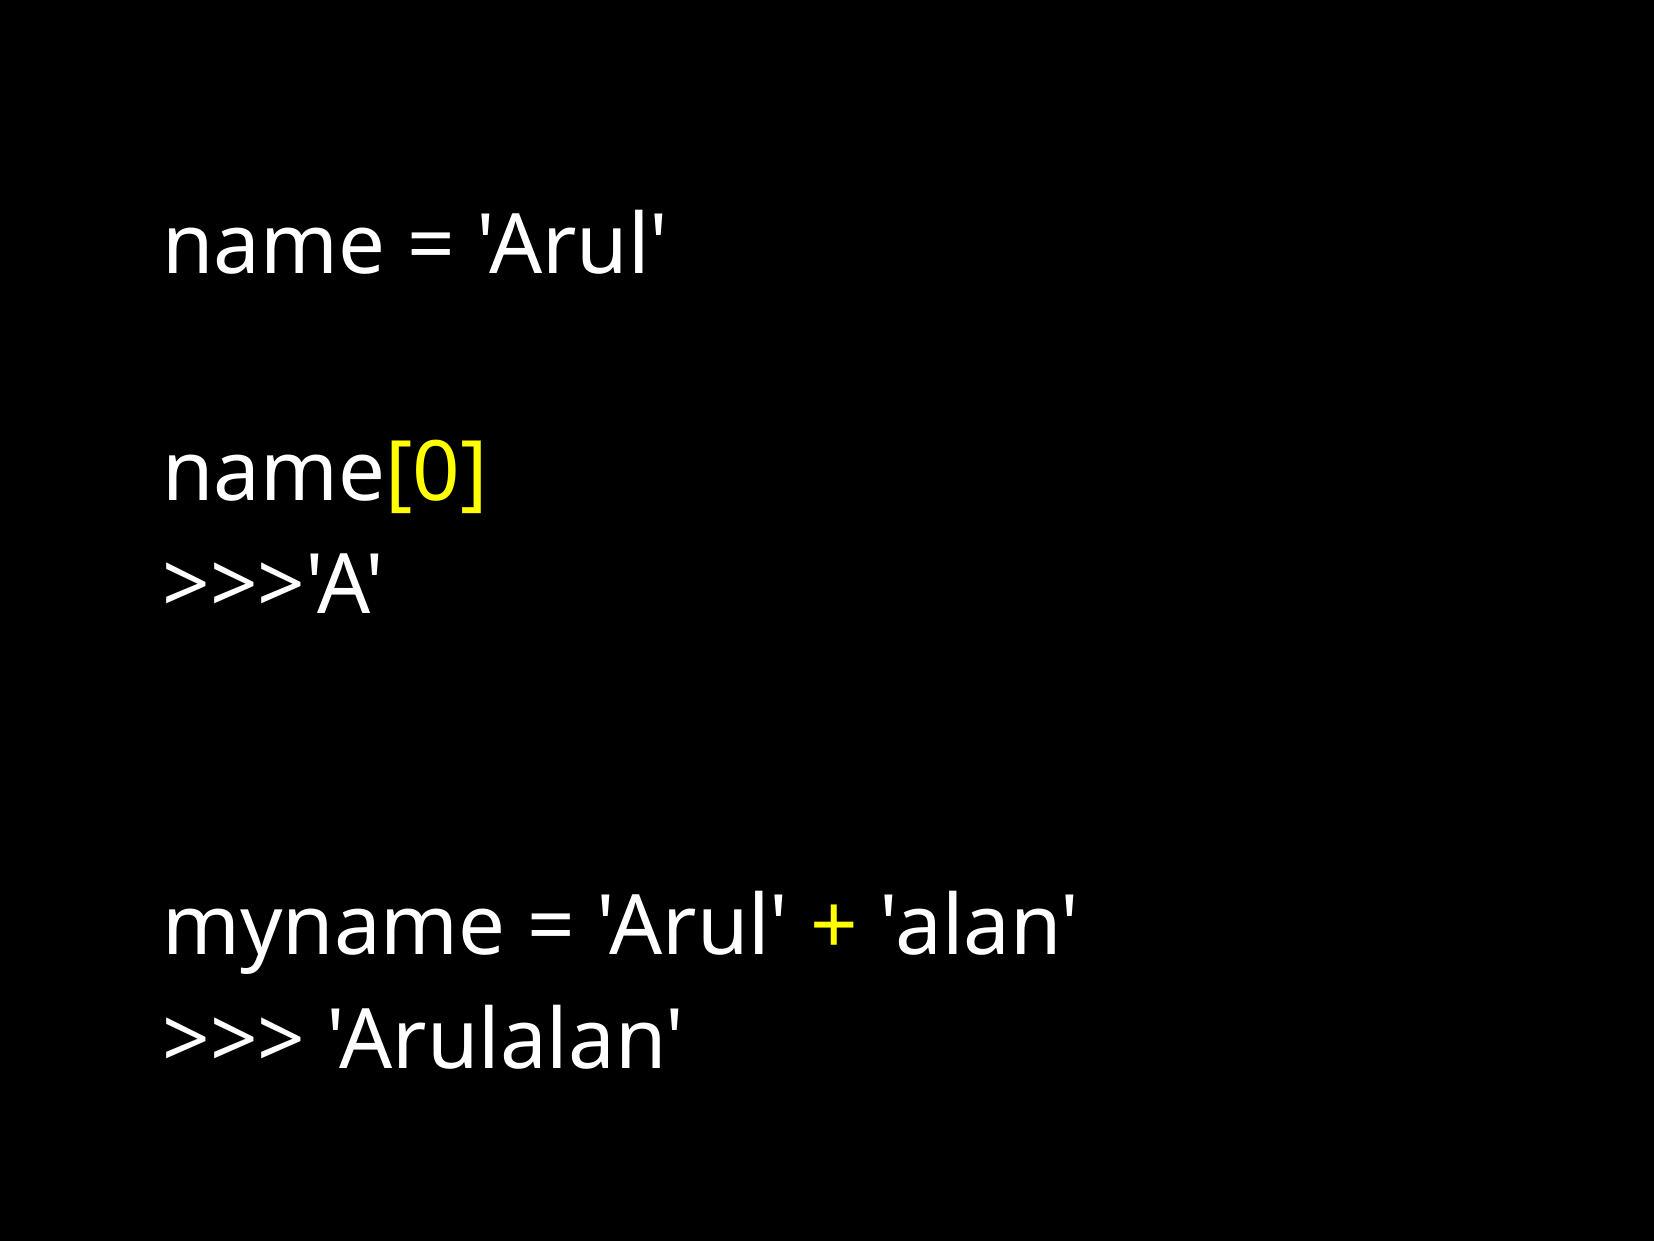

name = 'Arul'
name[0]
>>>'A'
myname = 'Arul' + 'alan'
>>> 'Arulalan'